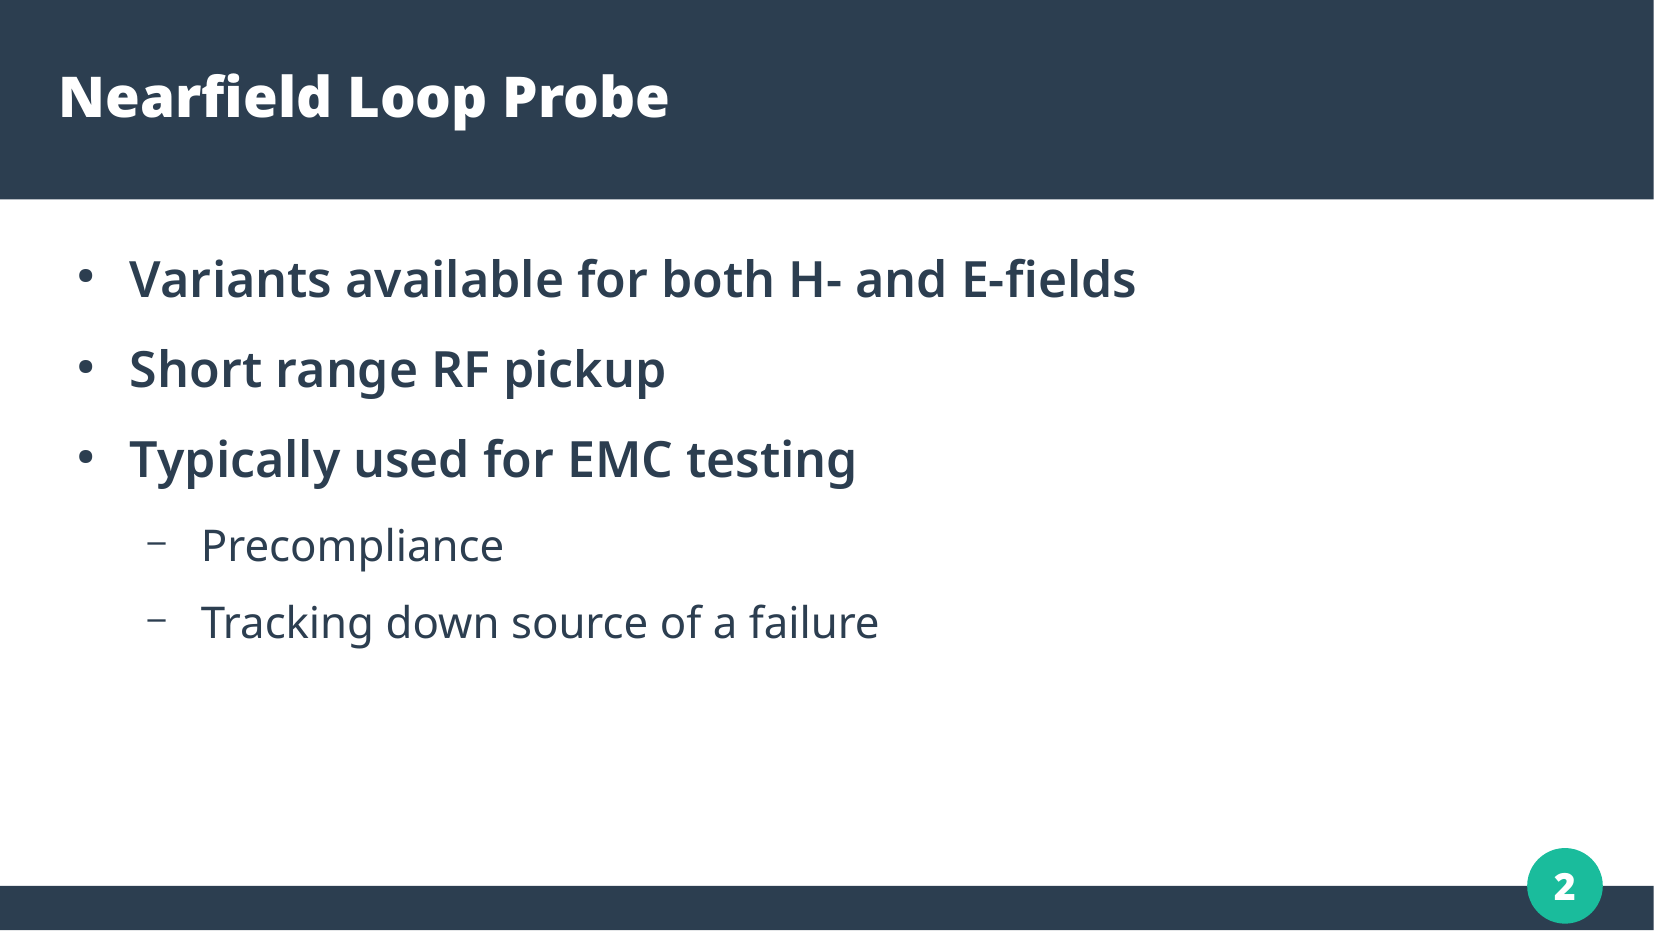

# Nearfield Loop Probe
Variants available for both H- and E-fields
Short range RF pickup
Typically used for EMC testing
Precompliance
Tracking down source of a failure